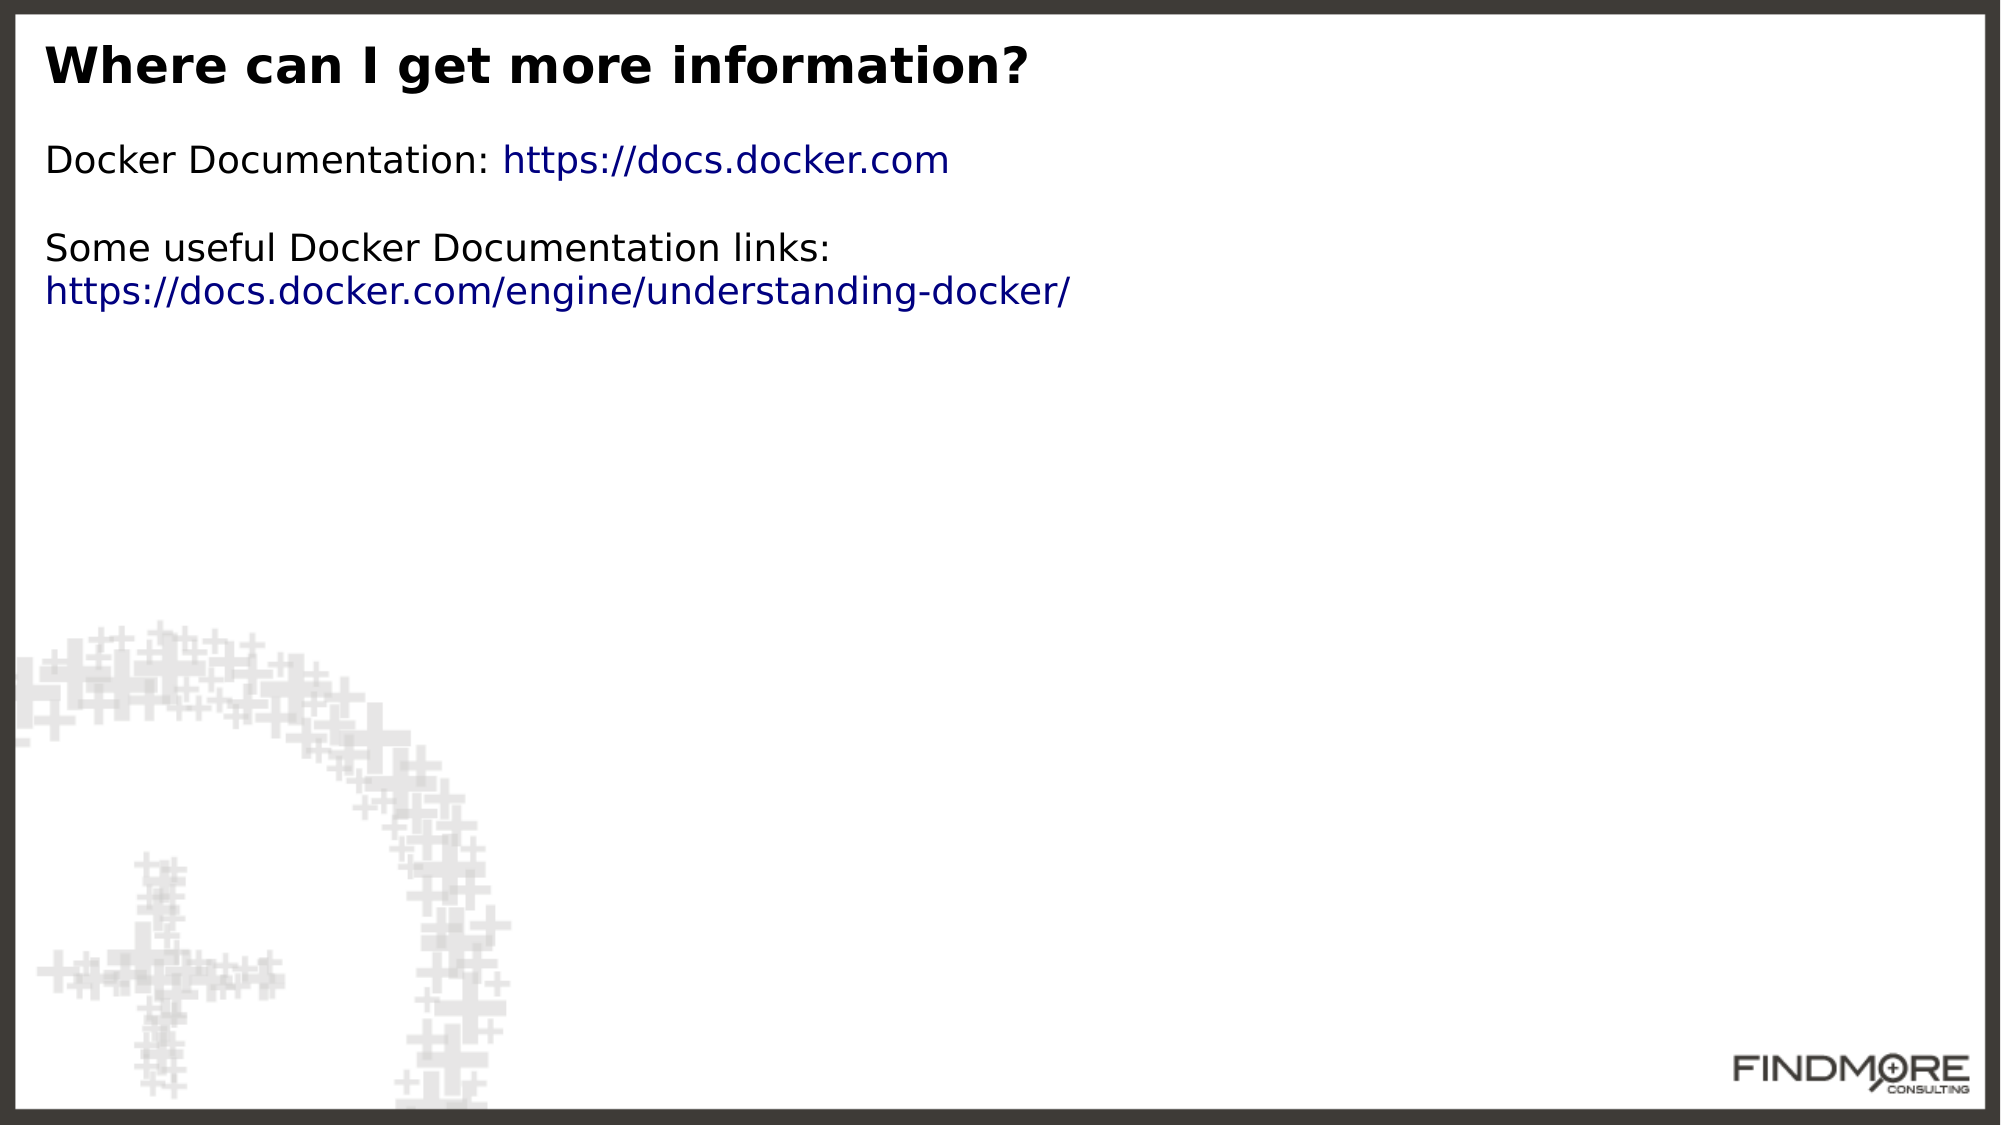

Where can I get more information?
Docker Documentation: https://docs.docker.com
Some useful Docker Documentation links:
https://docs.docker.com/engine/understanding-docker/